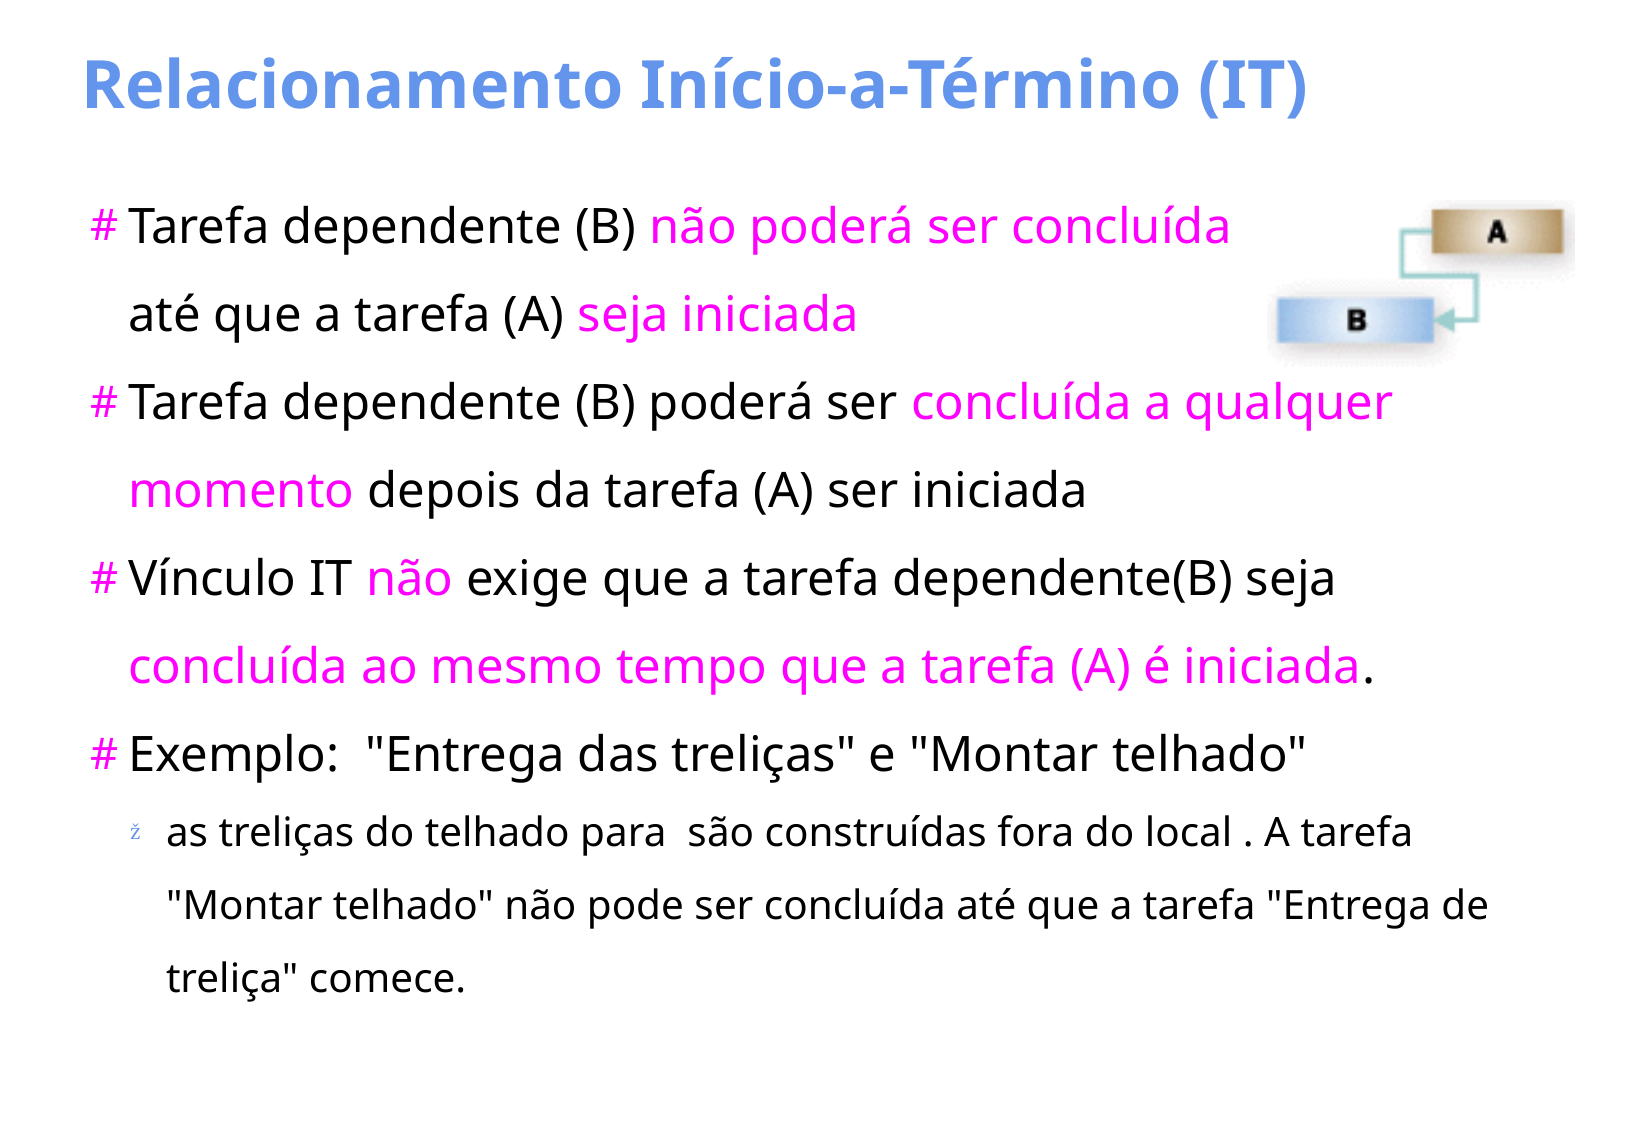

# Relacionamento Início-a-Término (IT)
Tarefa dependente (B) não poderá ser concluída
até que a tarefa (A) seja iniciada
Tarefa dependente (B) poderá ser concluída a qualquer momento depois da tarefa (A) ser iniciada
Vínculo IT não exige que a tarefa dependente(B) seja concluída ao mesmo tempo que a tarefa (A) é iniciada.
Exemplo: "Entrega das treliças" e "Montar telhado"
as treliças do telhado para são construídas fora do local . A tarefa "Montar telhado" não pode ser concluída até que a tarefa "Entrega de treliça" comece.